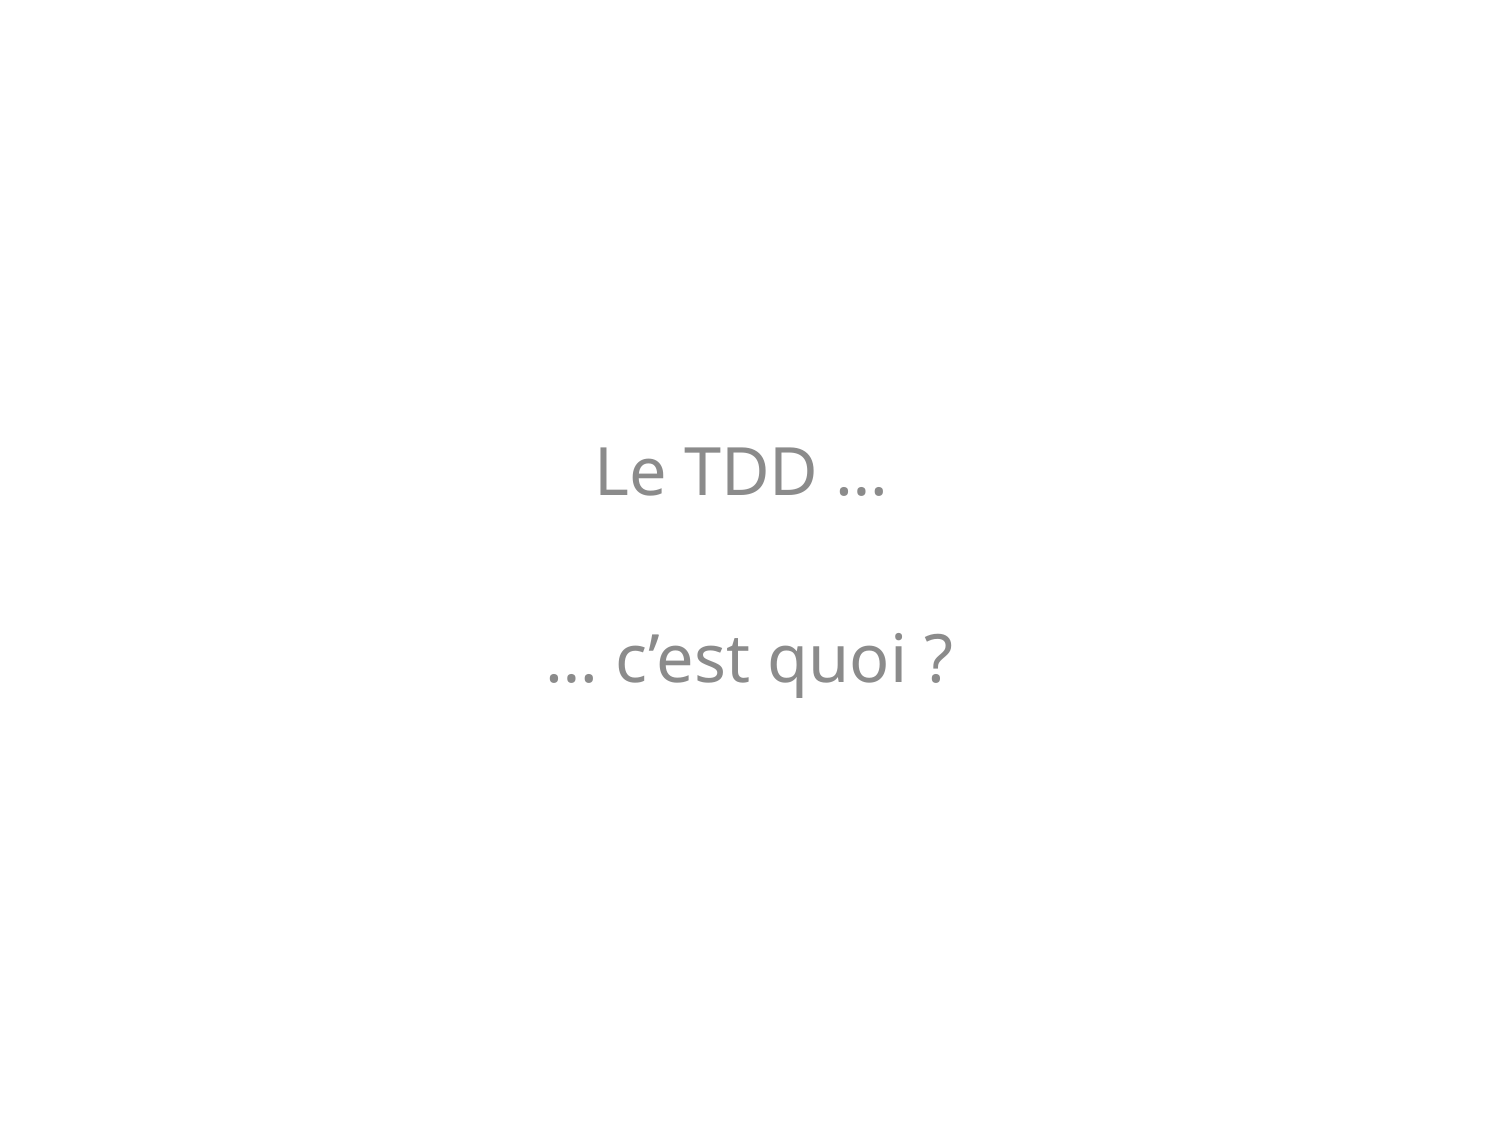

Le TDD …
… c’est quoi ?